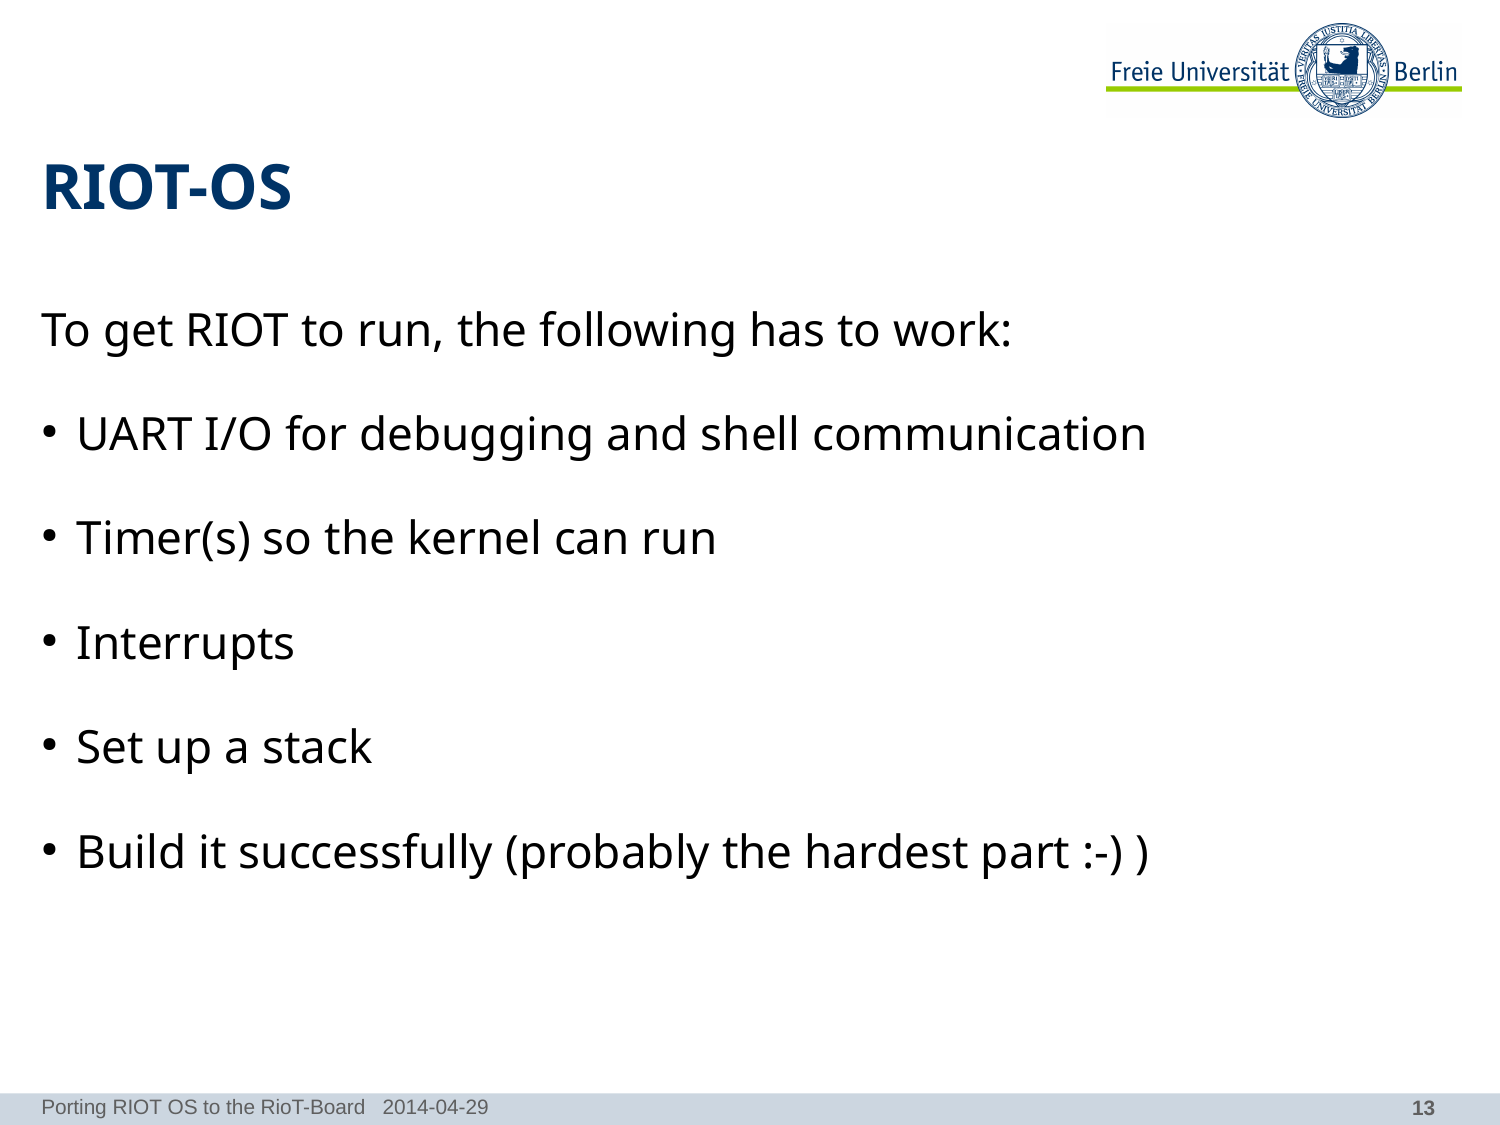

# RIOT-OS
To get RIOT to run, the following has to work:
UART I/O for debugging and shell communication
Timer(s) so the kernel can run
Interrupts
Set up a stack
Build it successfully (probably the hardest part :-) )